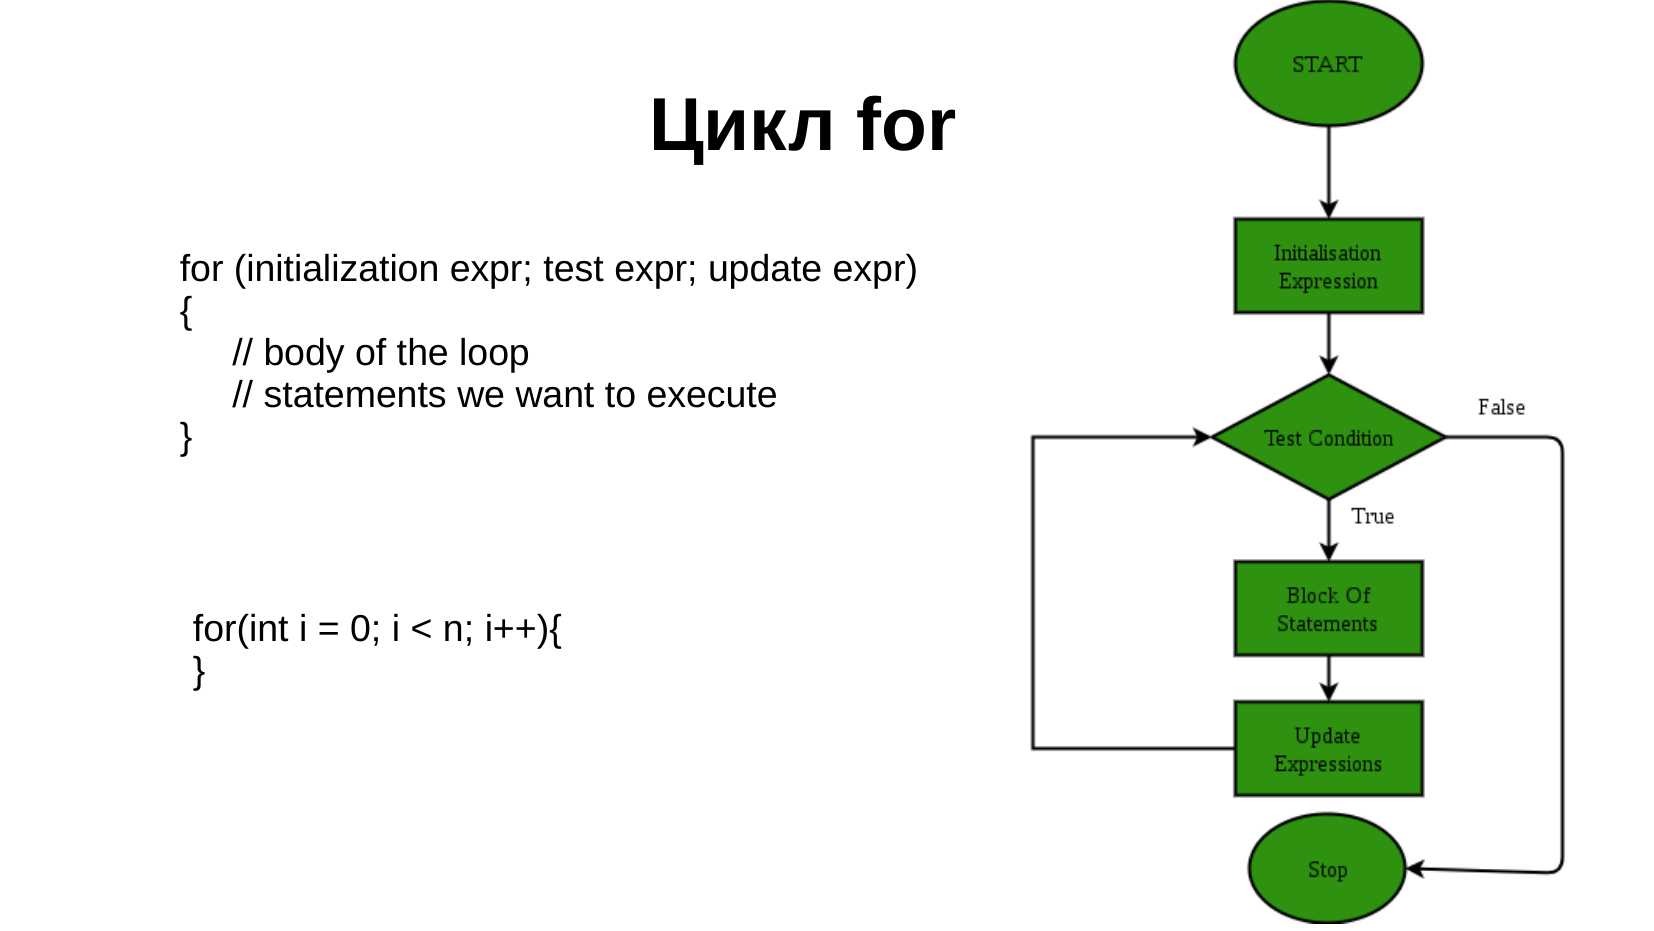

Цикл for
for (initialization expr; test expr; update expr)
{
 // body of the loop
 // statements we want to execute
}
for(int i = 0; i < n; i++){
}